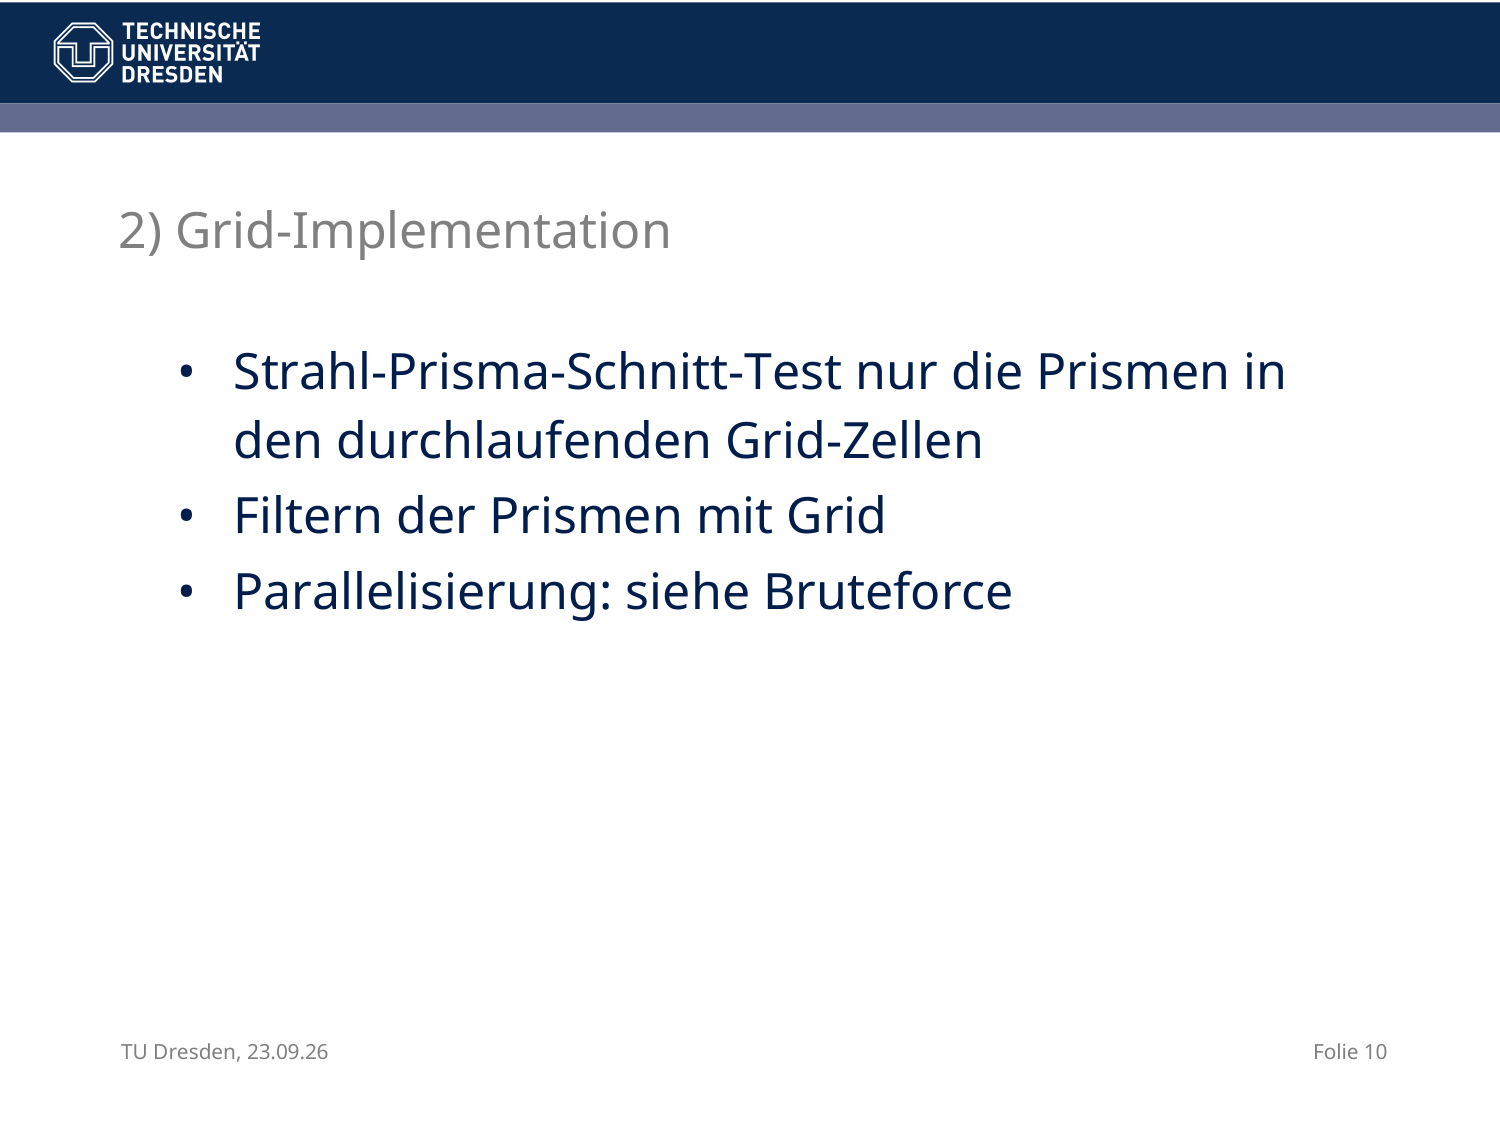

# 2) Grid-Implementation
Strahl-Prisma-Schnitt-Test nur die Prismen in den durchlaufenden Grid-Zellen
Filtern der Prismen mit Grid
Parallelisierung: siehe Bruteforce
10